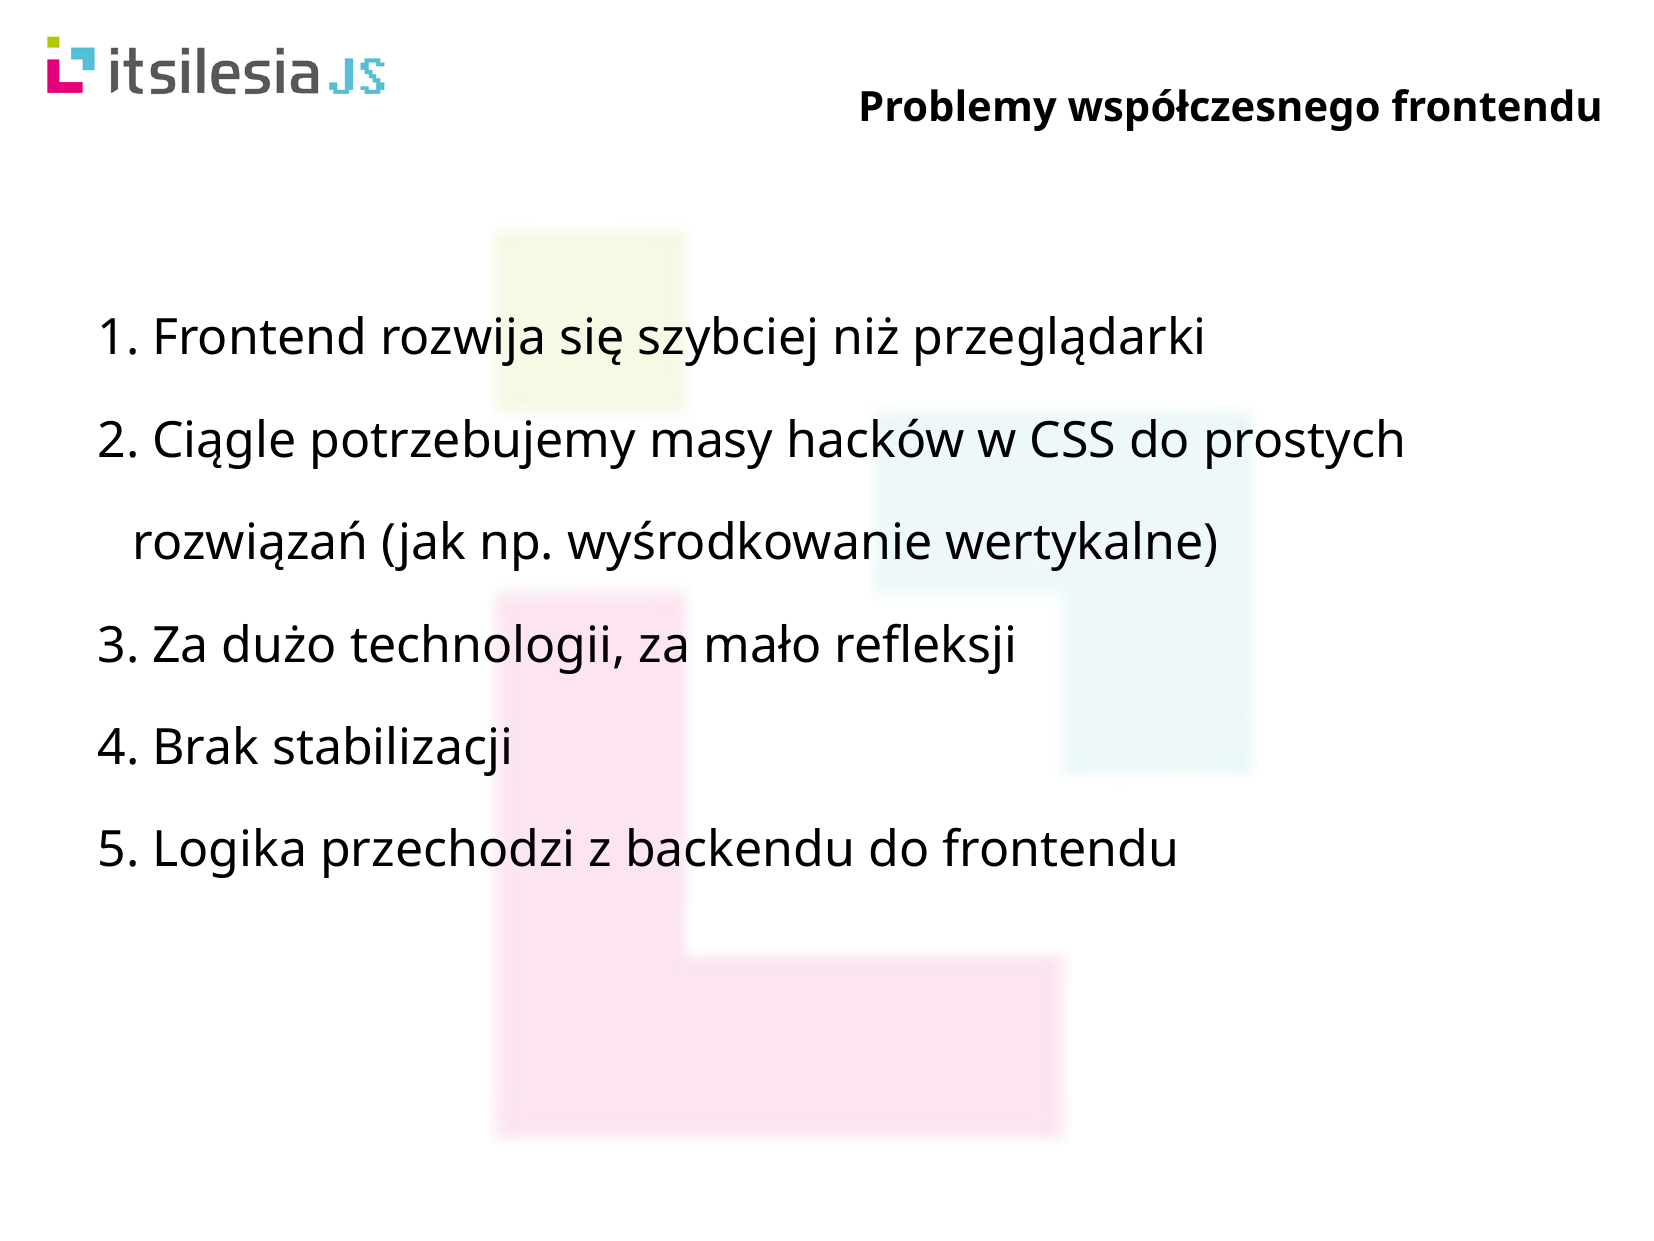

Problemy współczesnego frontendu
 Frontend rozwija się szybciej niż przeglądarki
 Ciągle potrzebujemy masy hacków w CSS do prostych rozwiązań (jak np. wyśrodkowanie wertykalne)
 Za dużo technologii, za mało refleksji
 Brak stabilizacji
 Logika przechodzi z backendu do frontendu